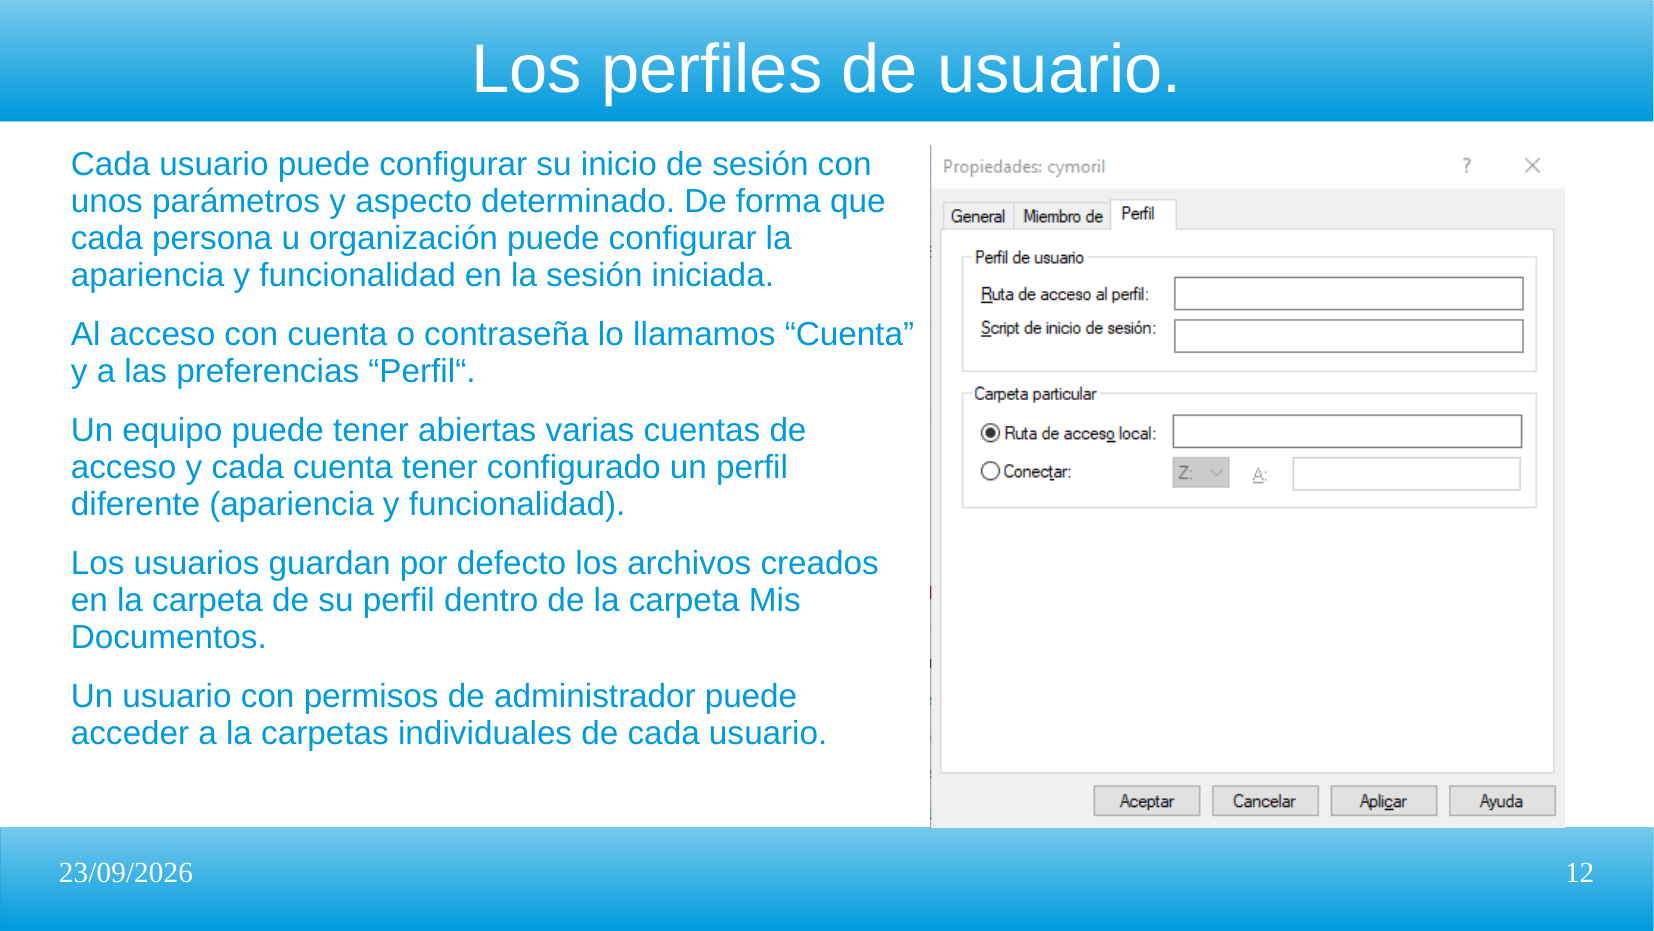

# Los perfiles de usuario.
Cada usuario puede configurar su inicio de sesión con unos parámetros y aspecto determinado. De forma que cada persona u organización puede configurar la apariencia y funcionalidad en la sesión iniciada.
Al acceso con cuenta o contraseña lo llamamos “Cuenta” y a las preferencias “Perfil“.
Un equipo puede tener abiertas varias cuentas de acceso y cada cuenta tener configurado un perfil diferente (apariencia y funcionalidad).
Los usuarios guardan por defecto los archivos creados en la carpeta de su perfil dentro de la carpeta Mis Documentos.
Un usuario con permisos de administrador puede acceder a la carpetas individuales de cada usuario.
12